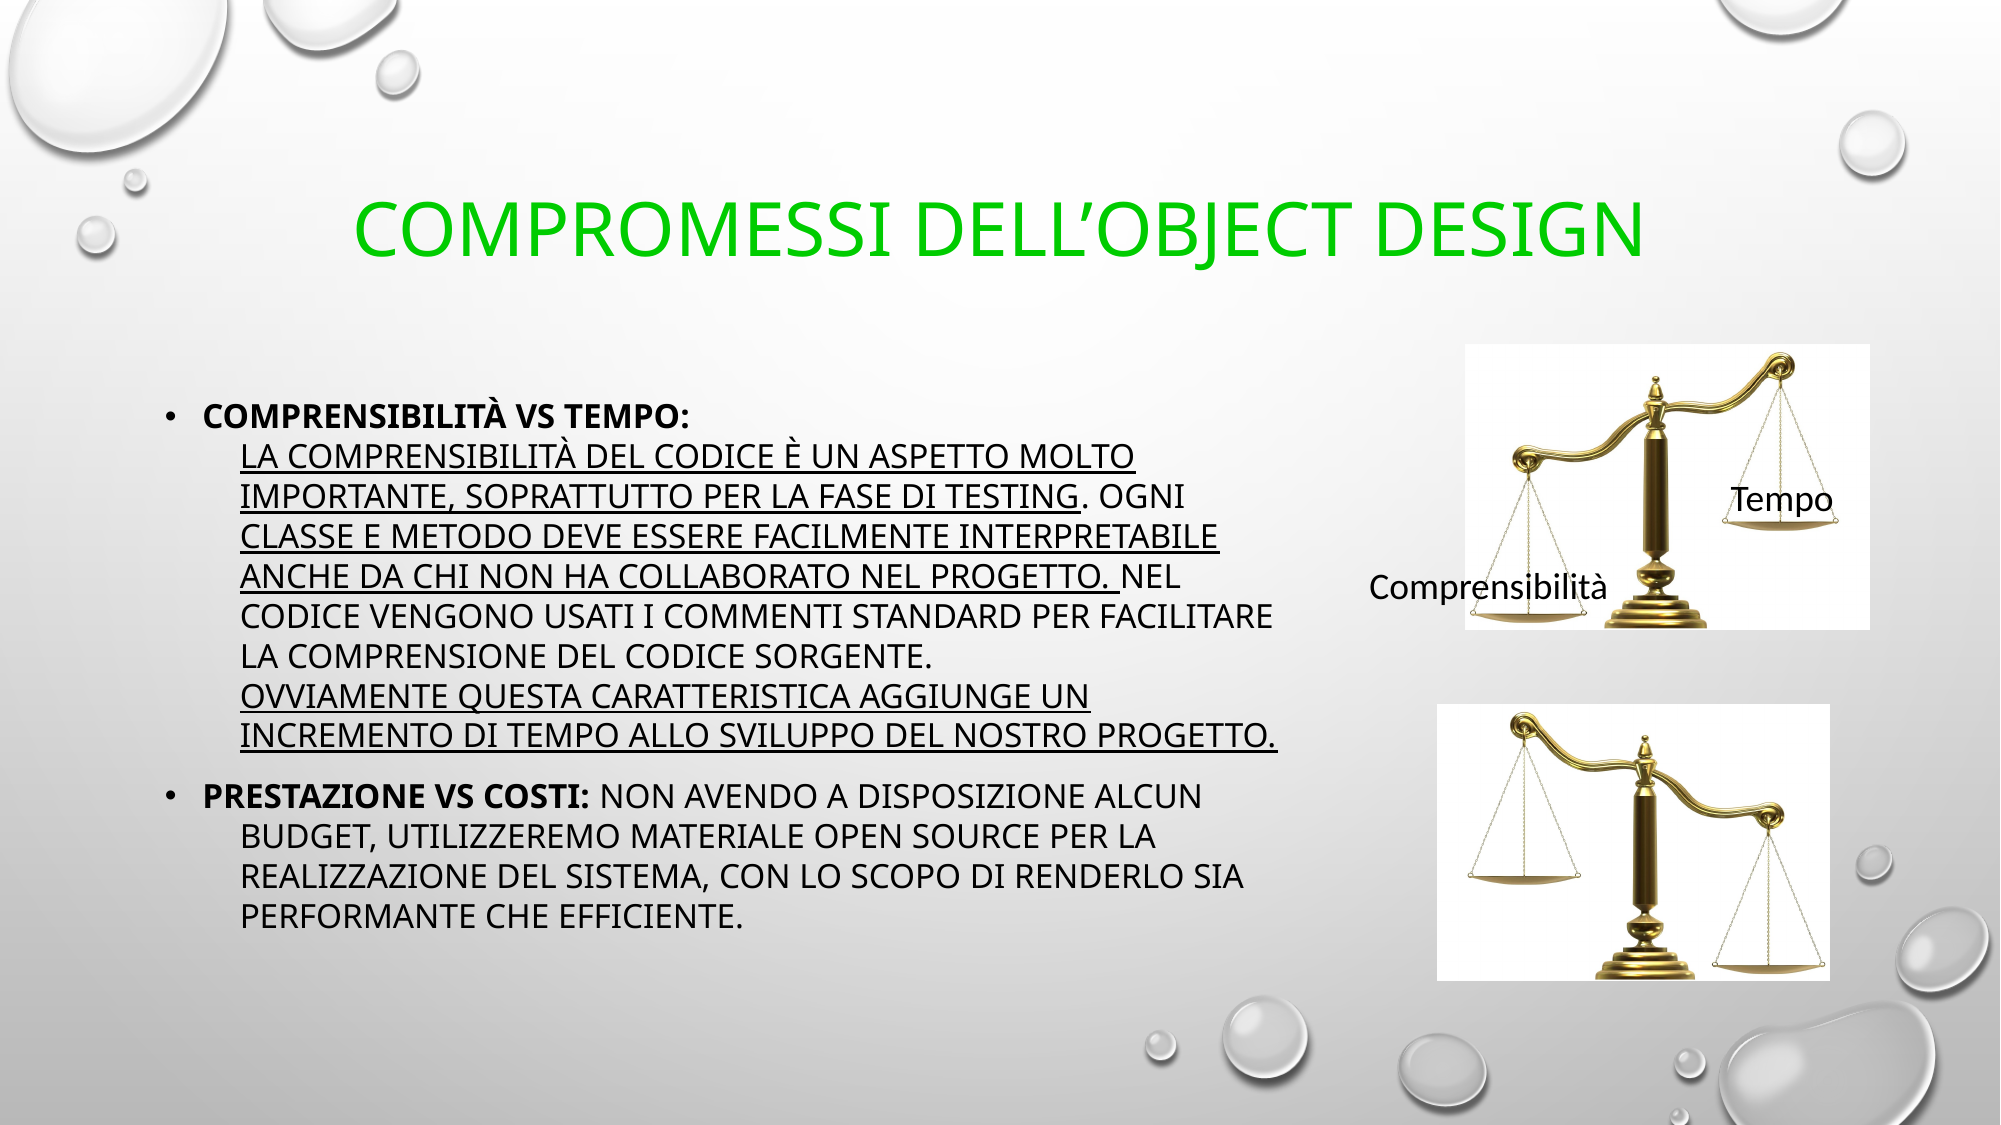

# Compromessi dell’object DEsign
Comprensibilità vs Tempo:
La comprensibilità del codice è un aspetto molto importante, soprattutto per la fase di testing. Ogni classe e metodo deve essere facilmente interpretabile anche da chi non ha collaborato nel progetto. Nel codice vengono usati i commenti standard per facilitare la comprensione del codice sorgente.
Ovviamente questa caratteristica aggiunge un incremento di tempo allo sviluppo del nostro progetto.
Prestazione vs Costi: Non avendo a disposizione alcun budget, utilizzeremo materiale open source per la realizzazione del sistema, con lo scopo di renderlo sia performante che efficiente.
Tempo
Comprensibilità
Prestazioni
Costi